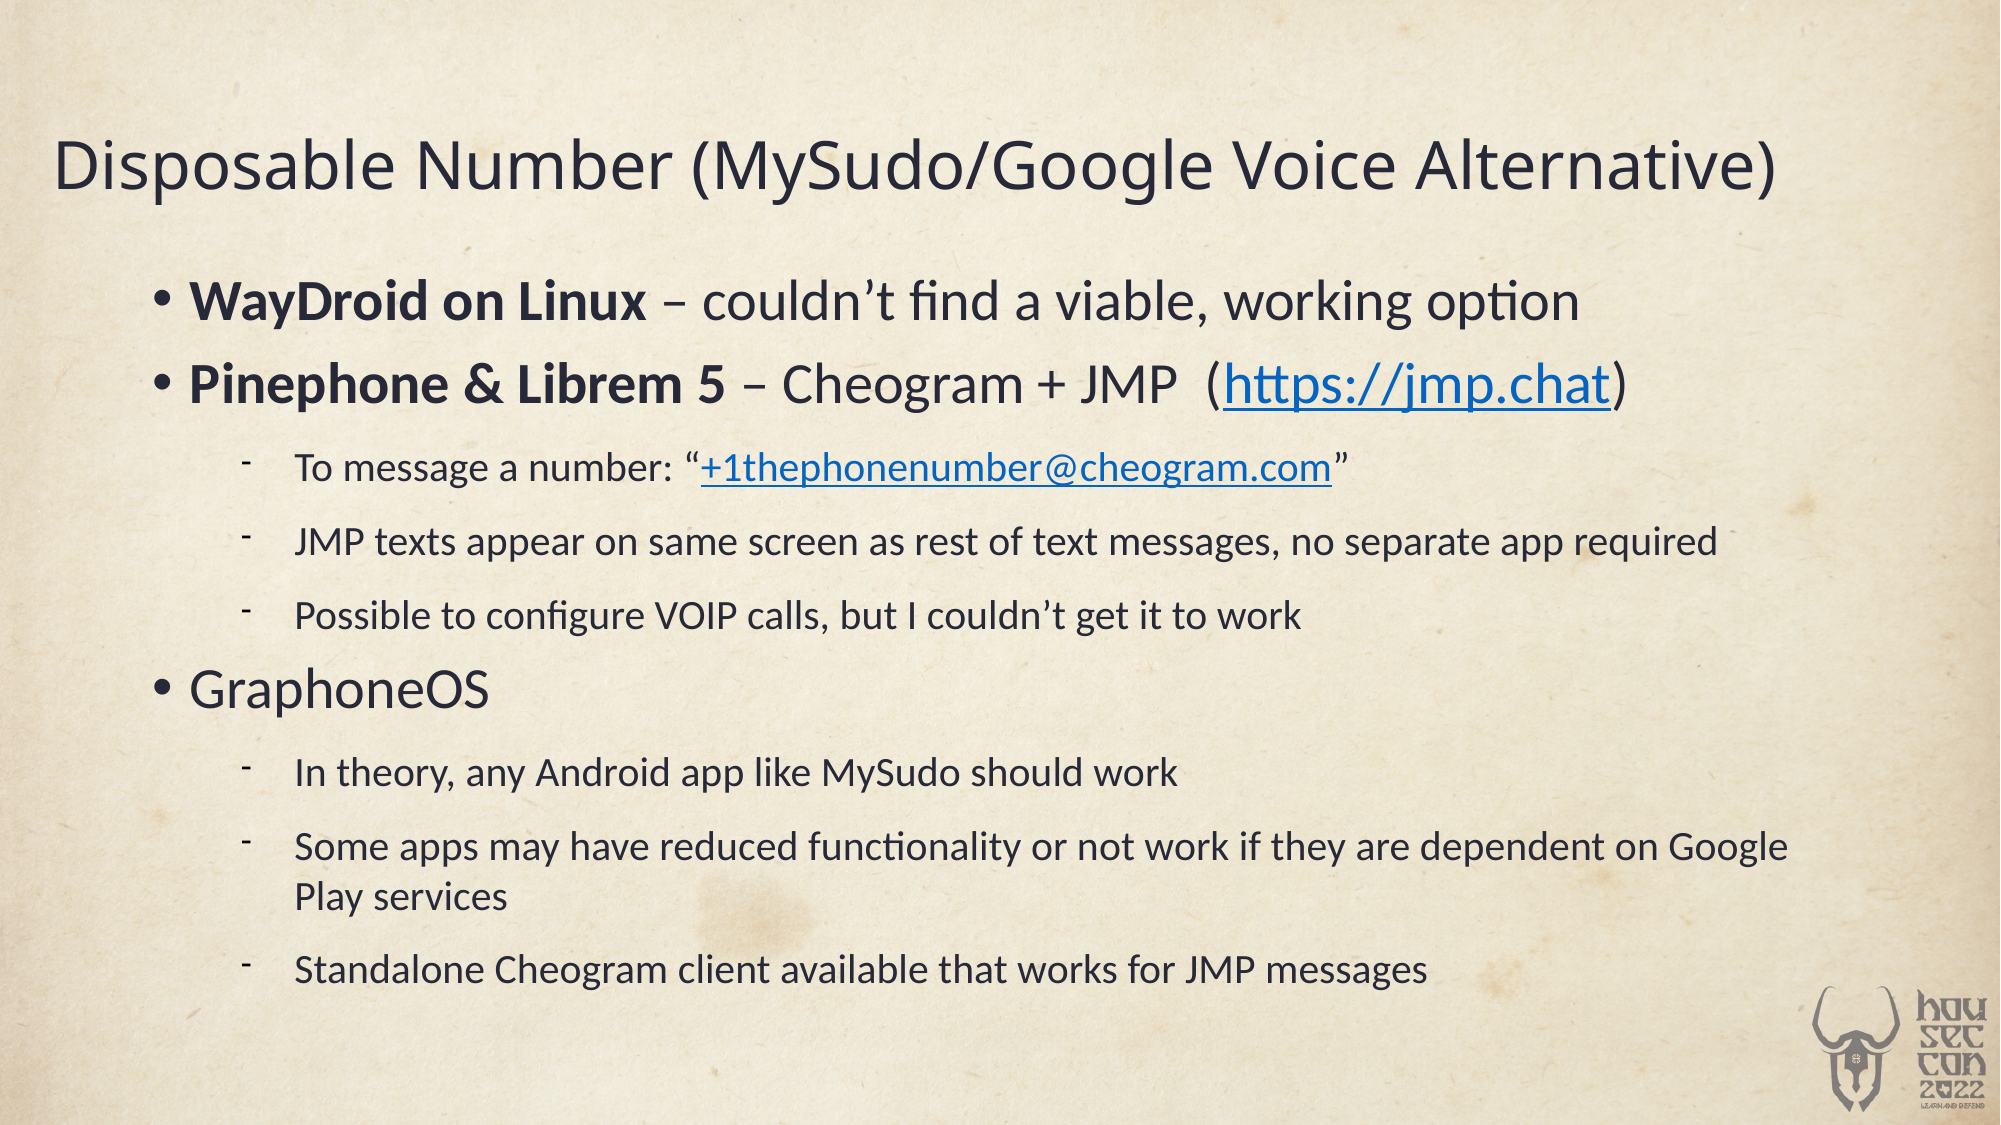

Disposable Number (MySudo/Google Voice Alternative)
WayDroid on Linux – couldn’t find a viable, working option
Pinephone & Librem 5 – Cheogram + JMP (https://jmp.chat)
To message a number: “+1thephonenumber@cheogram.com”
JMP texts appear on same screen as rest of text messages, no separate app required
Possible to configure VOIP calls, but I couldn’t get it to work
GraphoneOS
In theory, any Android app like MySudo should work
Some apps may have reduced functionality or not work if they are dependent on Google Play services
Standalone Cheogram client available that works for JMP messages